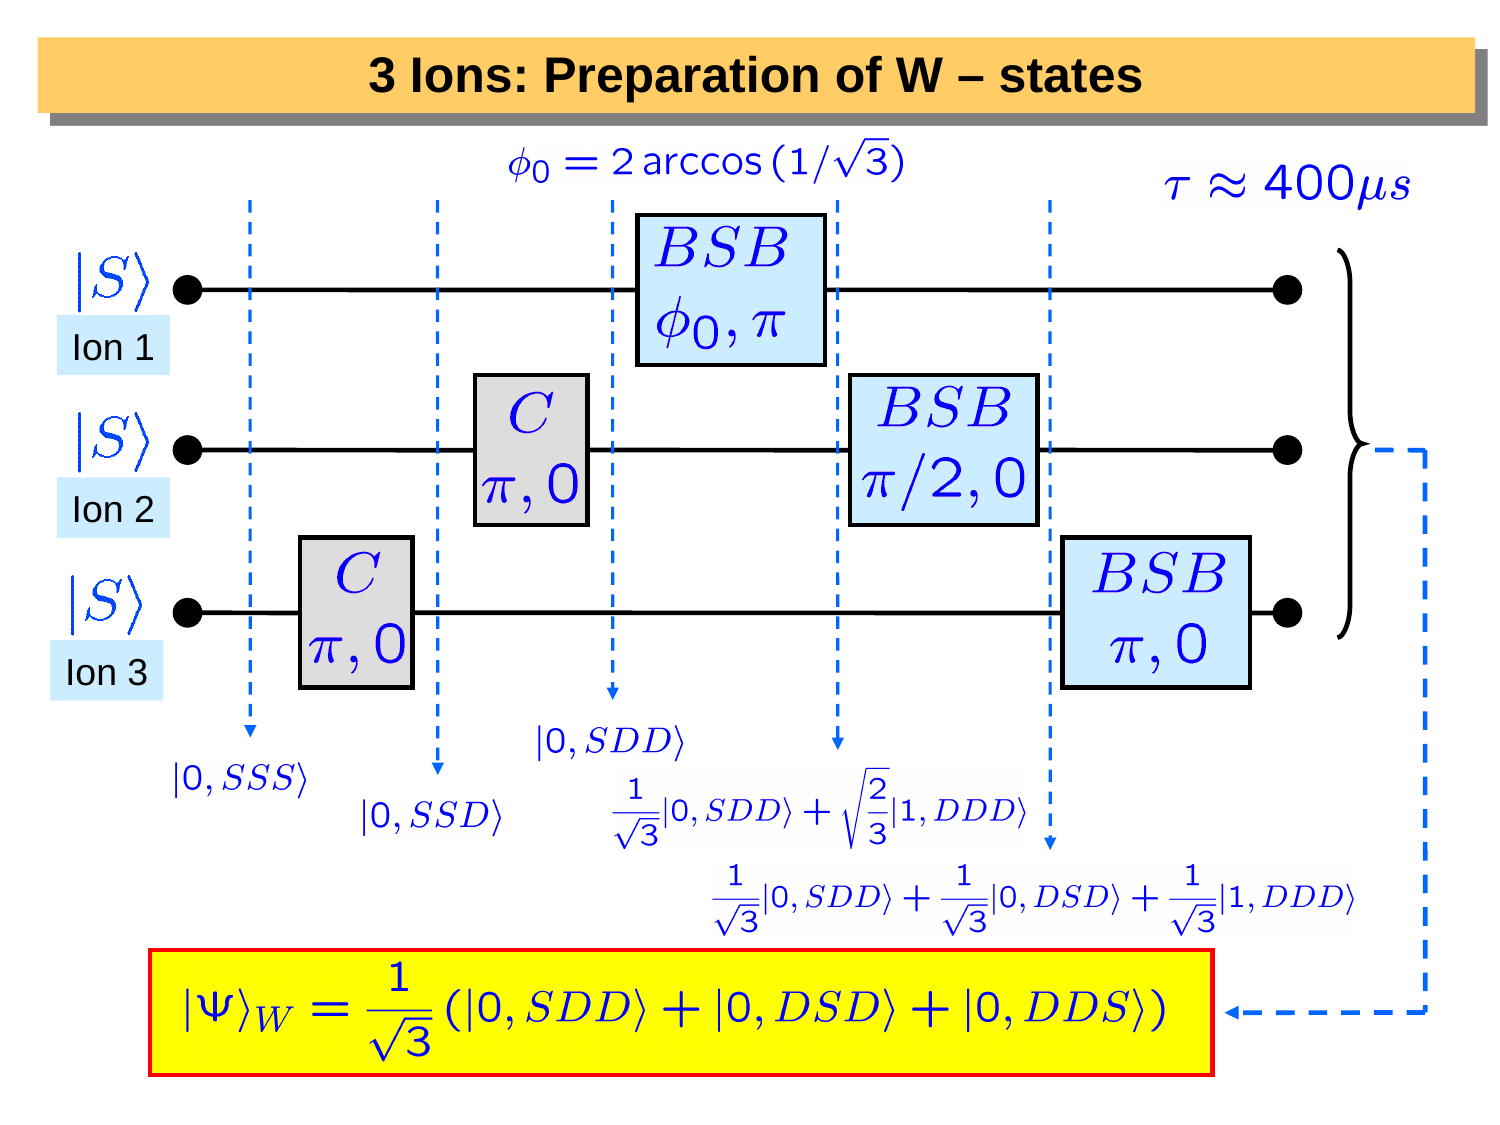

# 3 Ions: Preparation of W – states
Ion 1
Ion 2
Ion 3